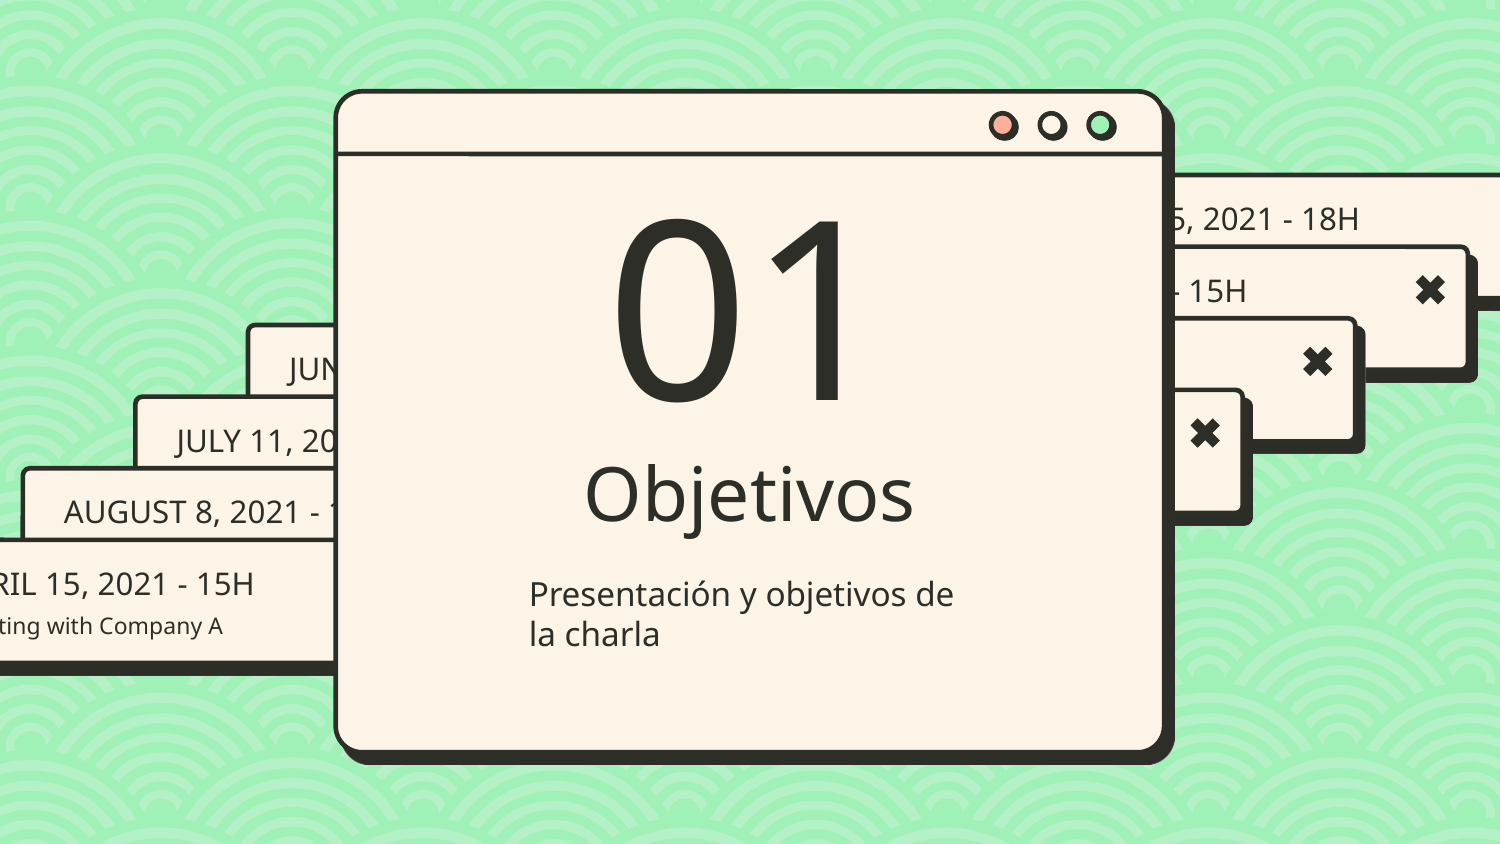

# 01
Objetivos
Presentación y objetivos de la charla